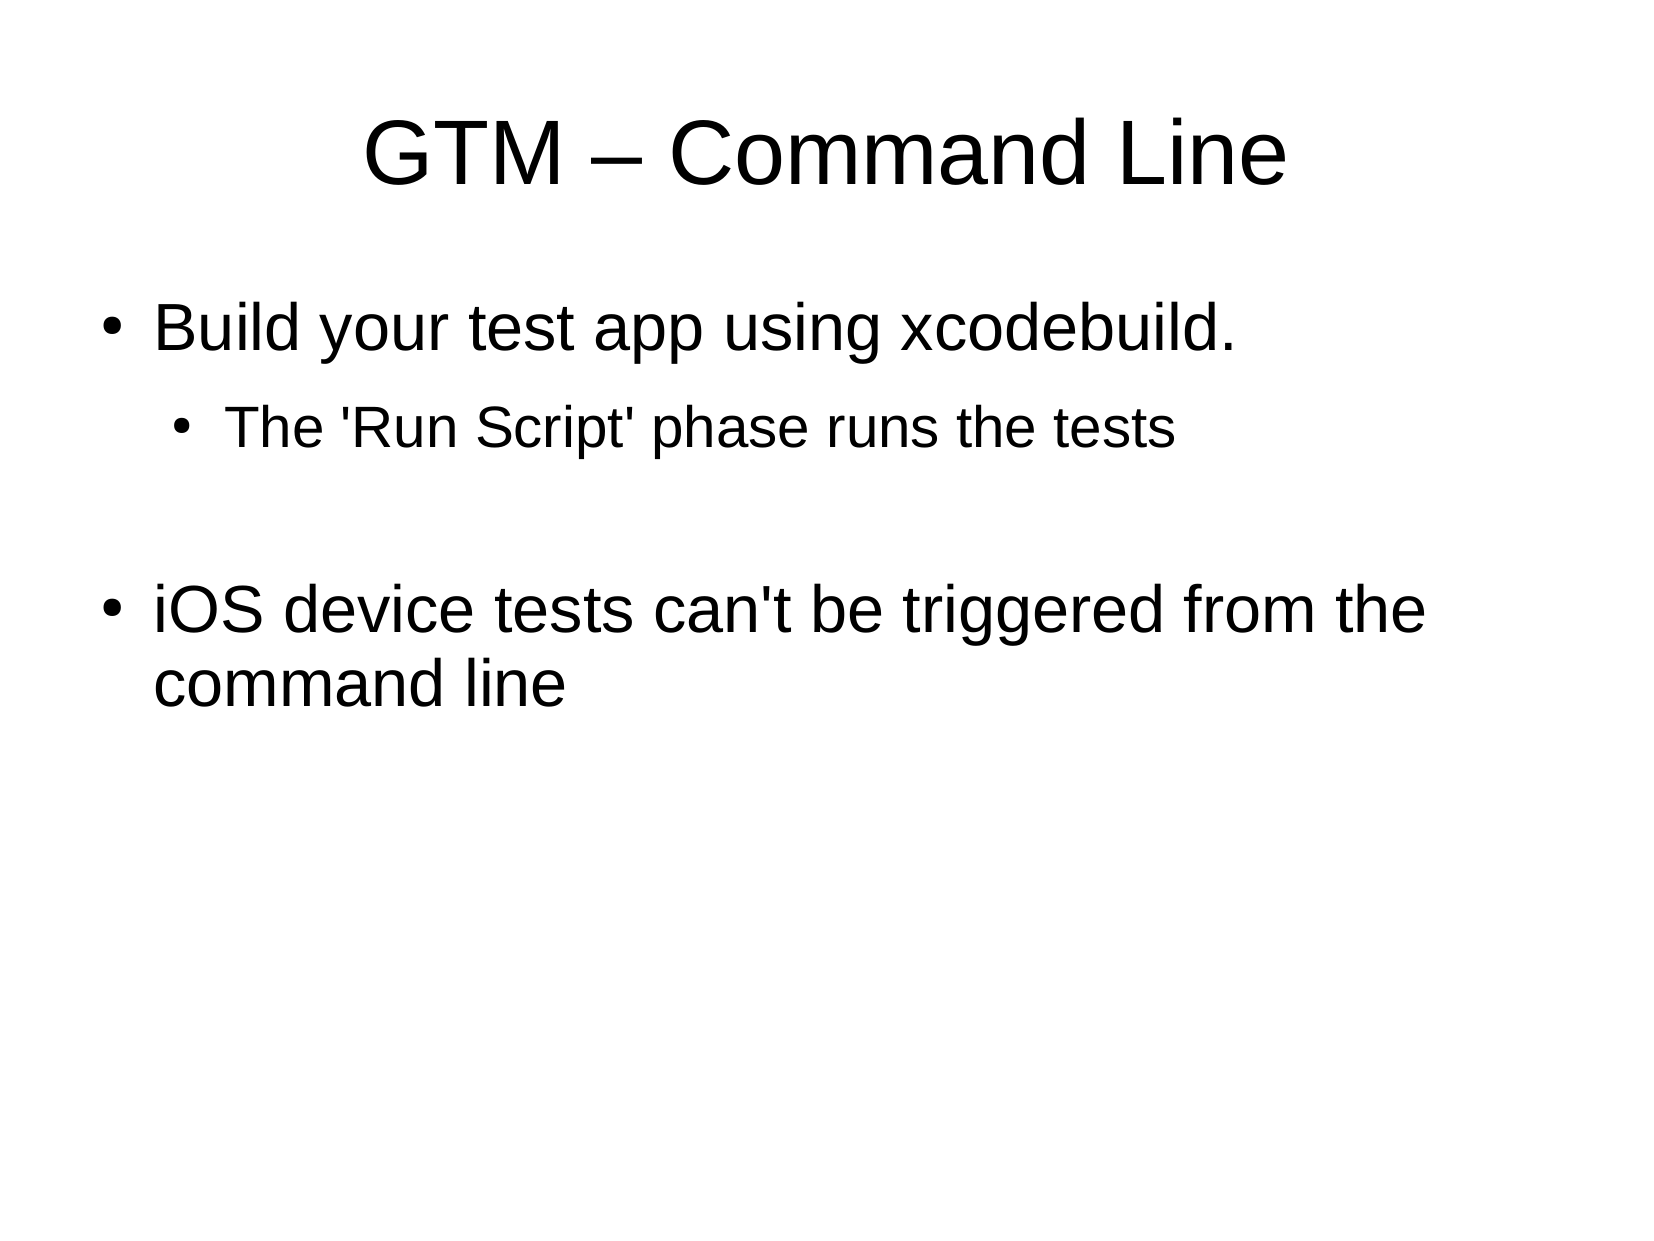

# GTM – Command Line
Build your test app using xcodebuild.
The 'Run Script' phase runs the tests
iOS device tests can't be triggered from the command line